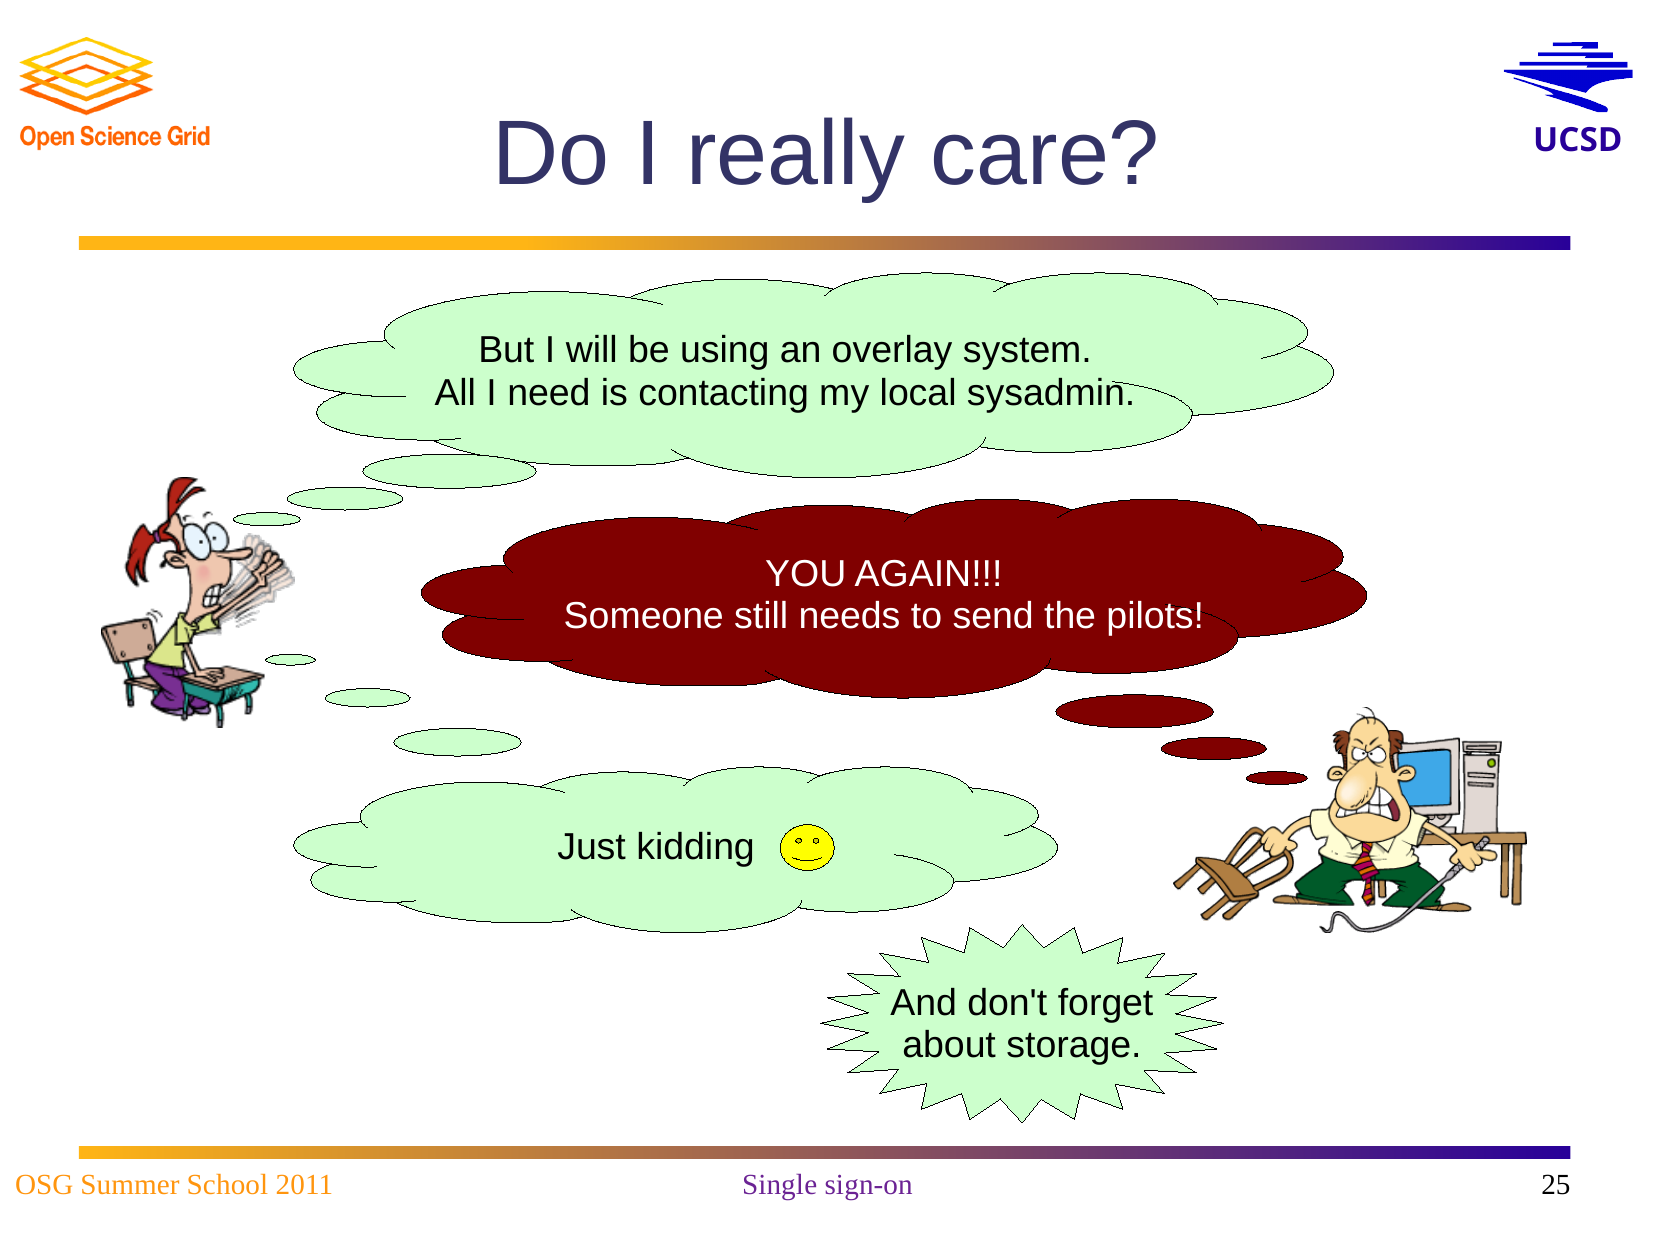

# Do I really care?
But I will be using an overlay system.
All I need is contacting my local sysadmin.
YOU AGAIN!!!
Someone still needs to send the pilots!
Just kidding
And don't forget
about storage.
OSG Summer School 2011
Single sign-on
25